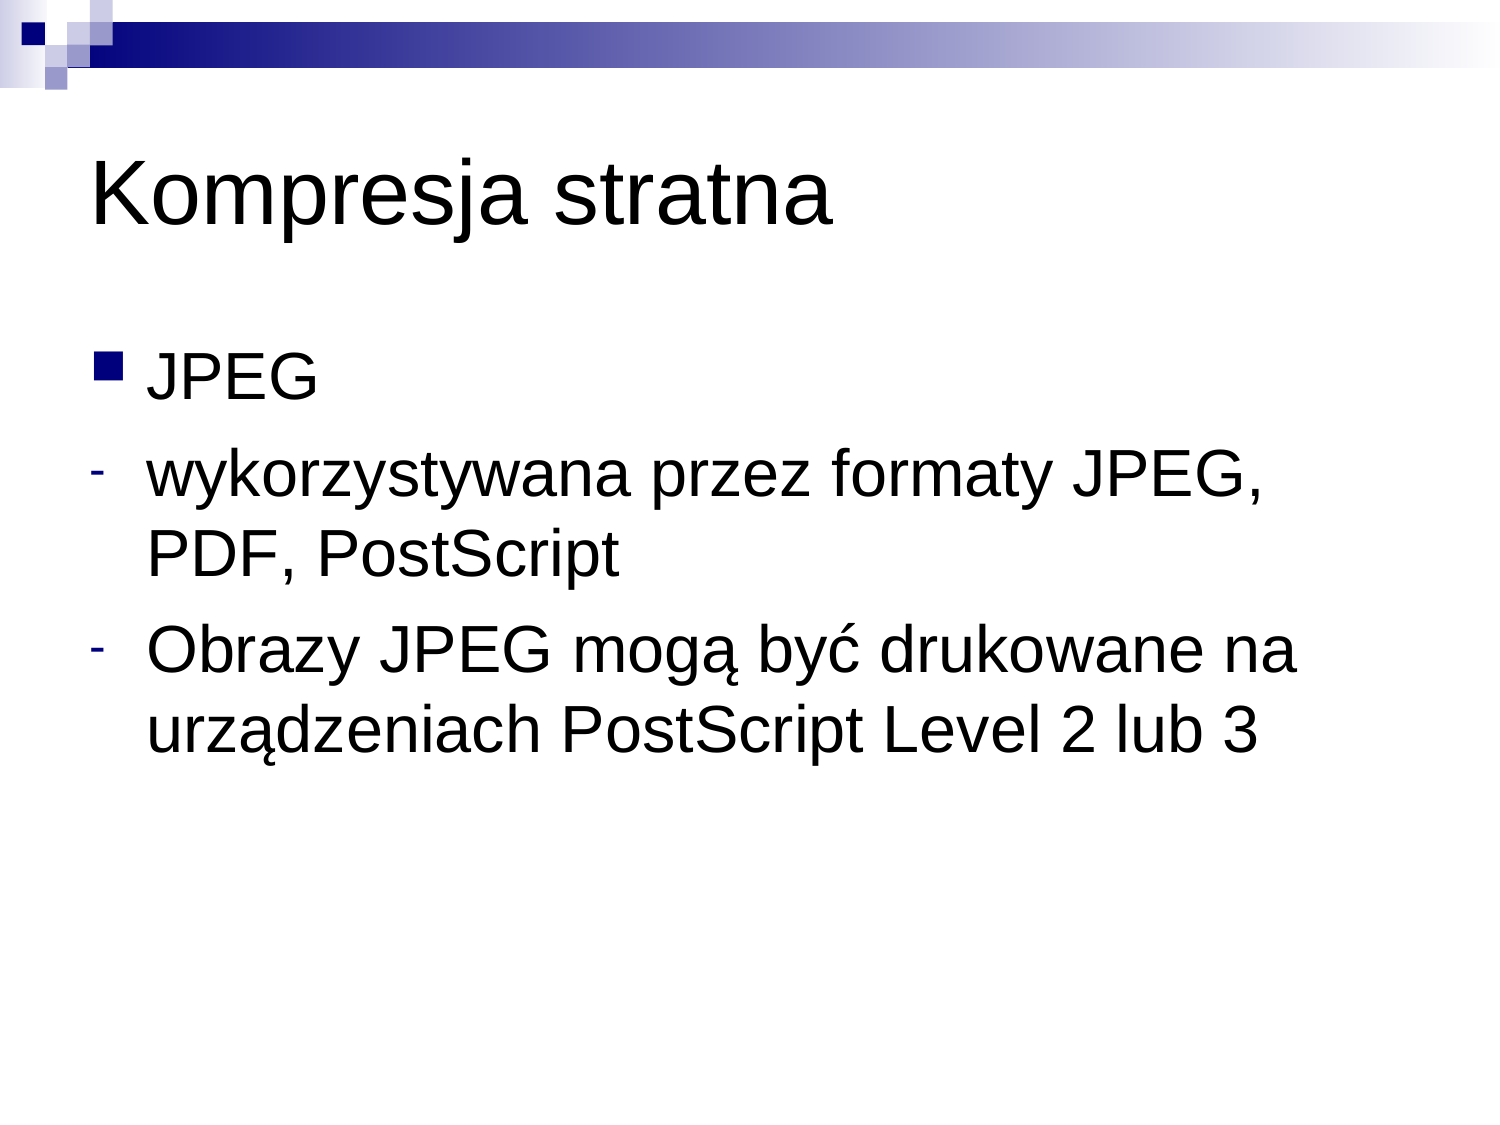

# Kompresja stratna
JPEG
wykorzystywana przez formaty JPEG, PDF, PostScript
Obrazy JPEG mogą być drukowane na urządzeniach PostScript Level 2 lub 3